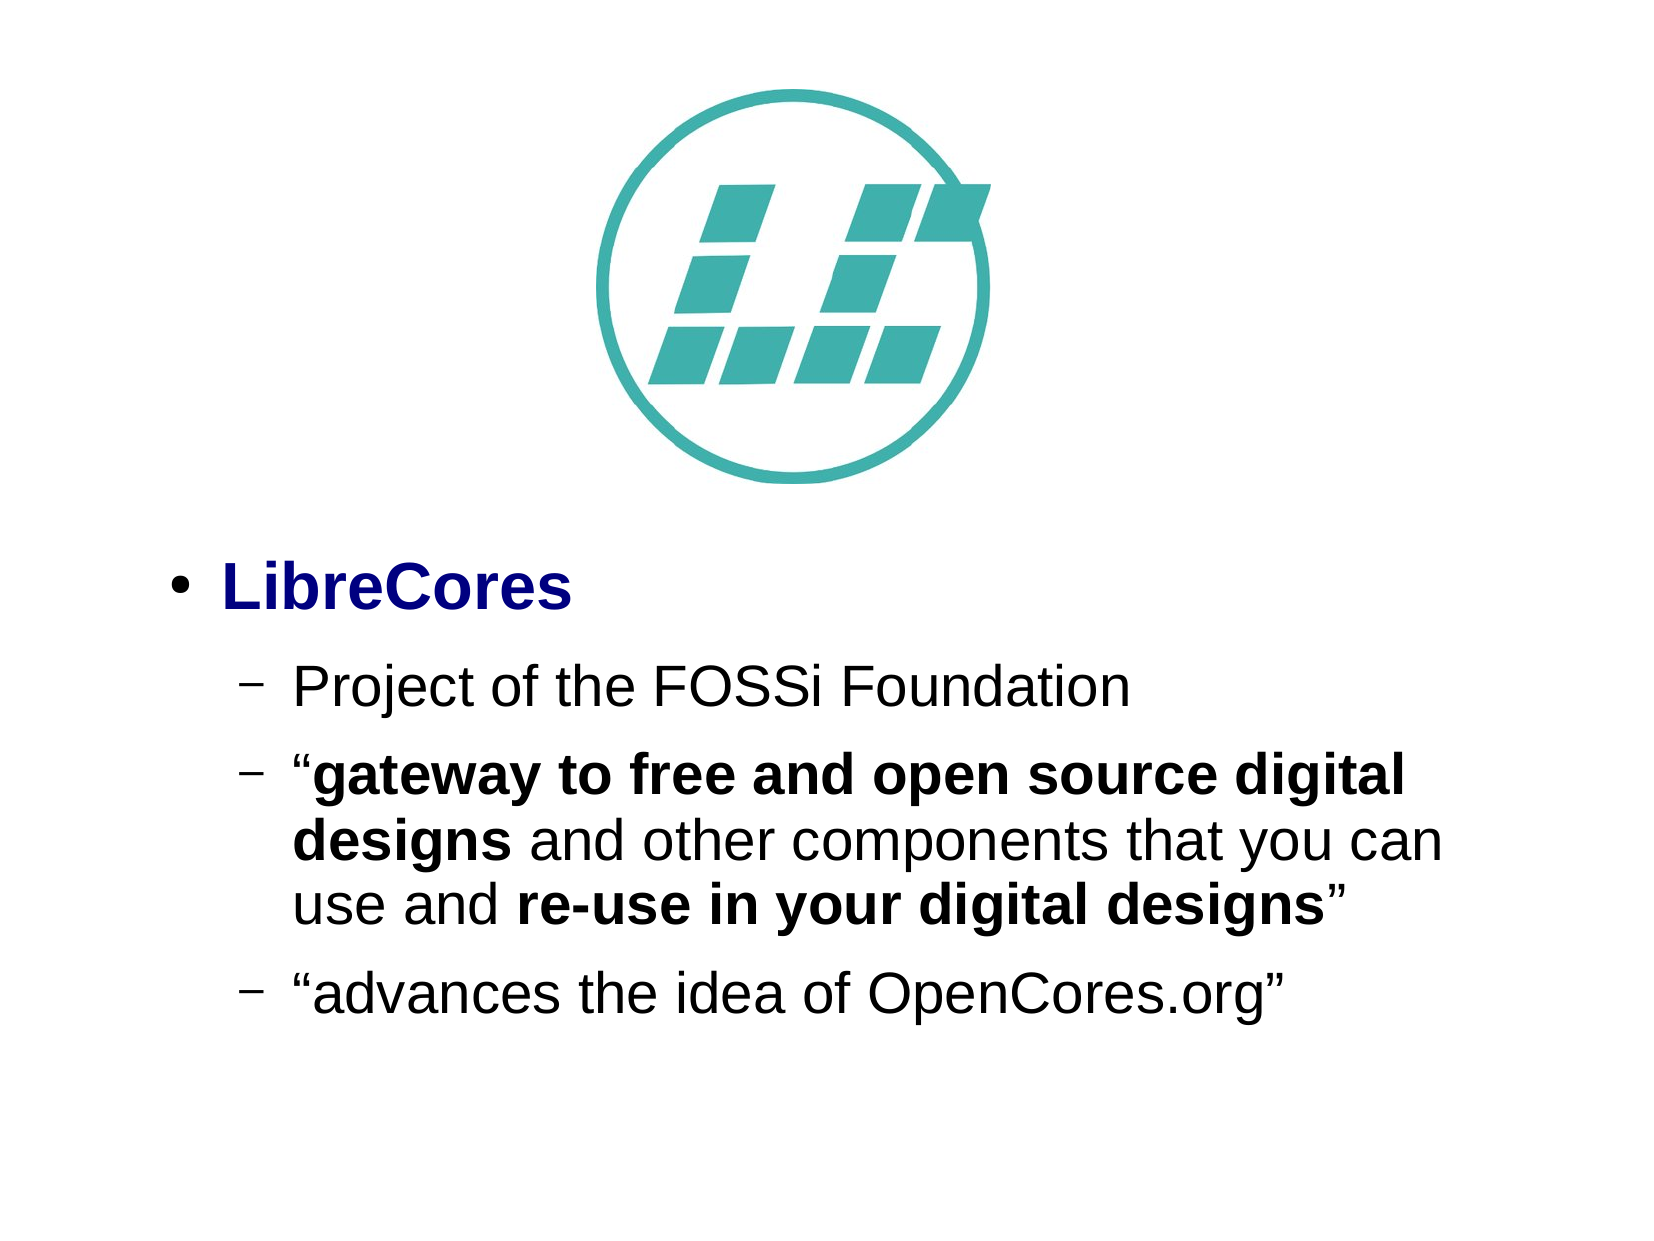

# LibreCores
Project of the FOSSi Foundation
“gateway to free and open source digital designs and other components that you can use and re-use in your digital designs”
“advances the idea of OpenCores.org”